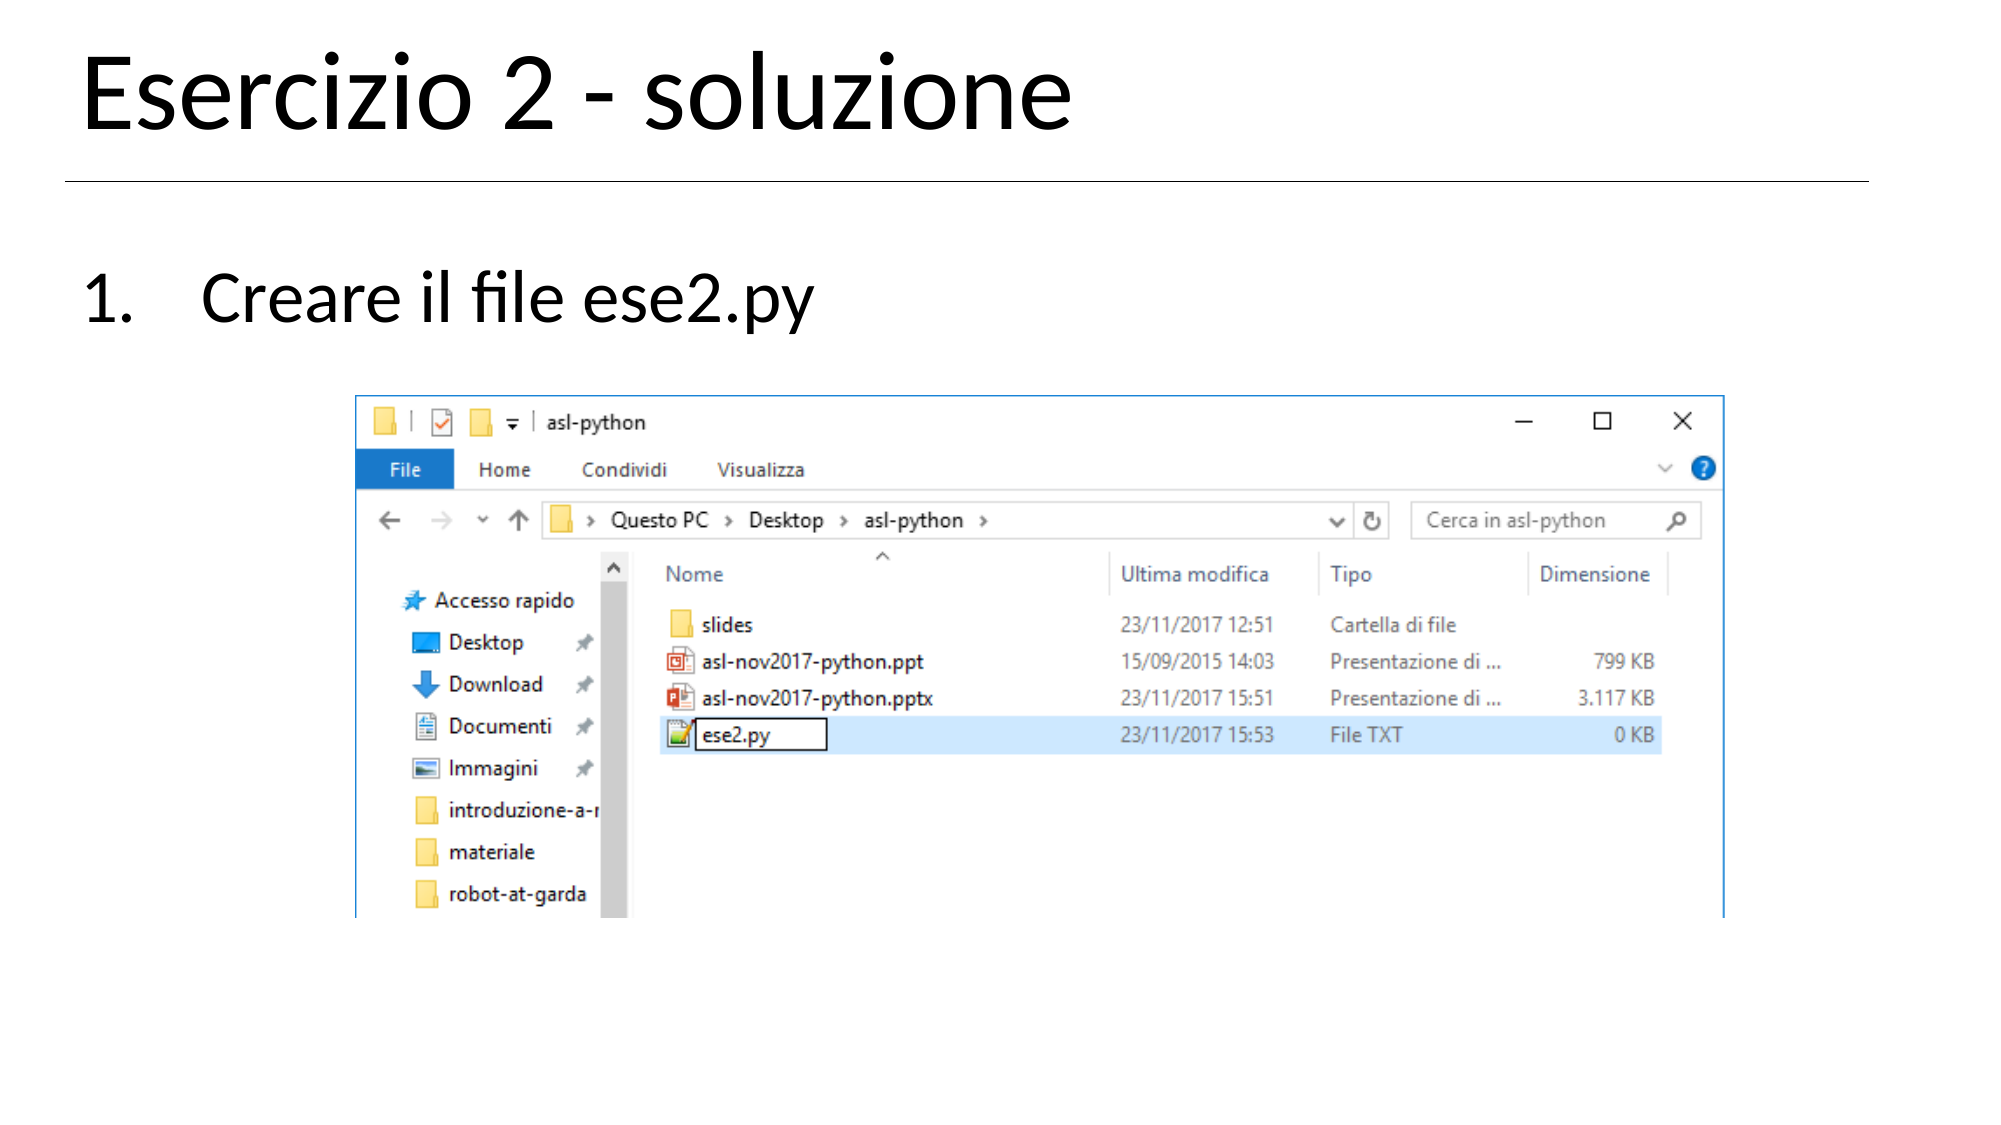

Esercizio 2 - soluzione
Creare il file ese2.py